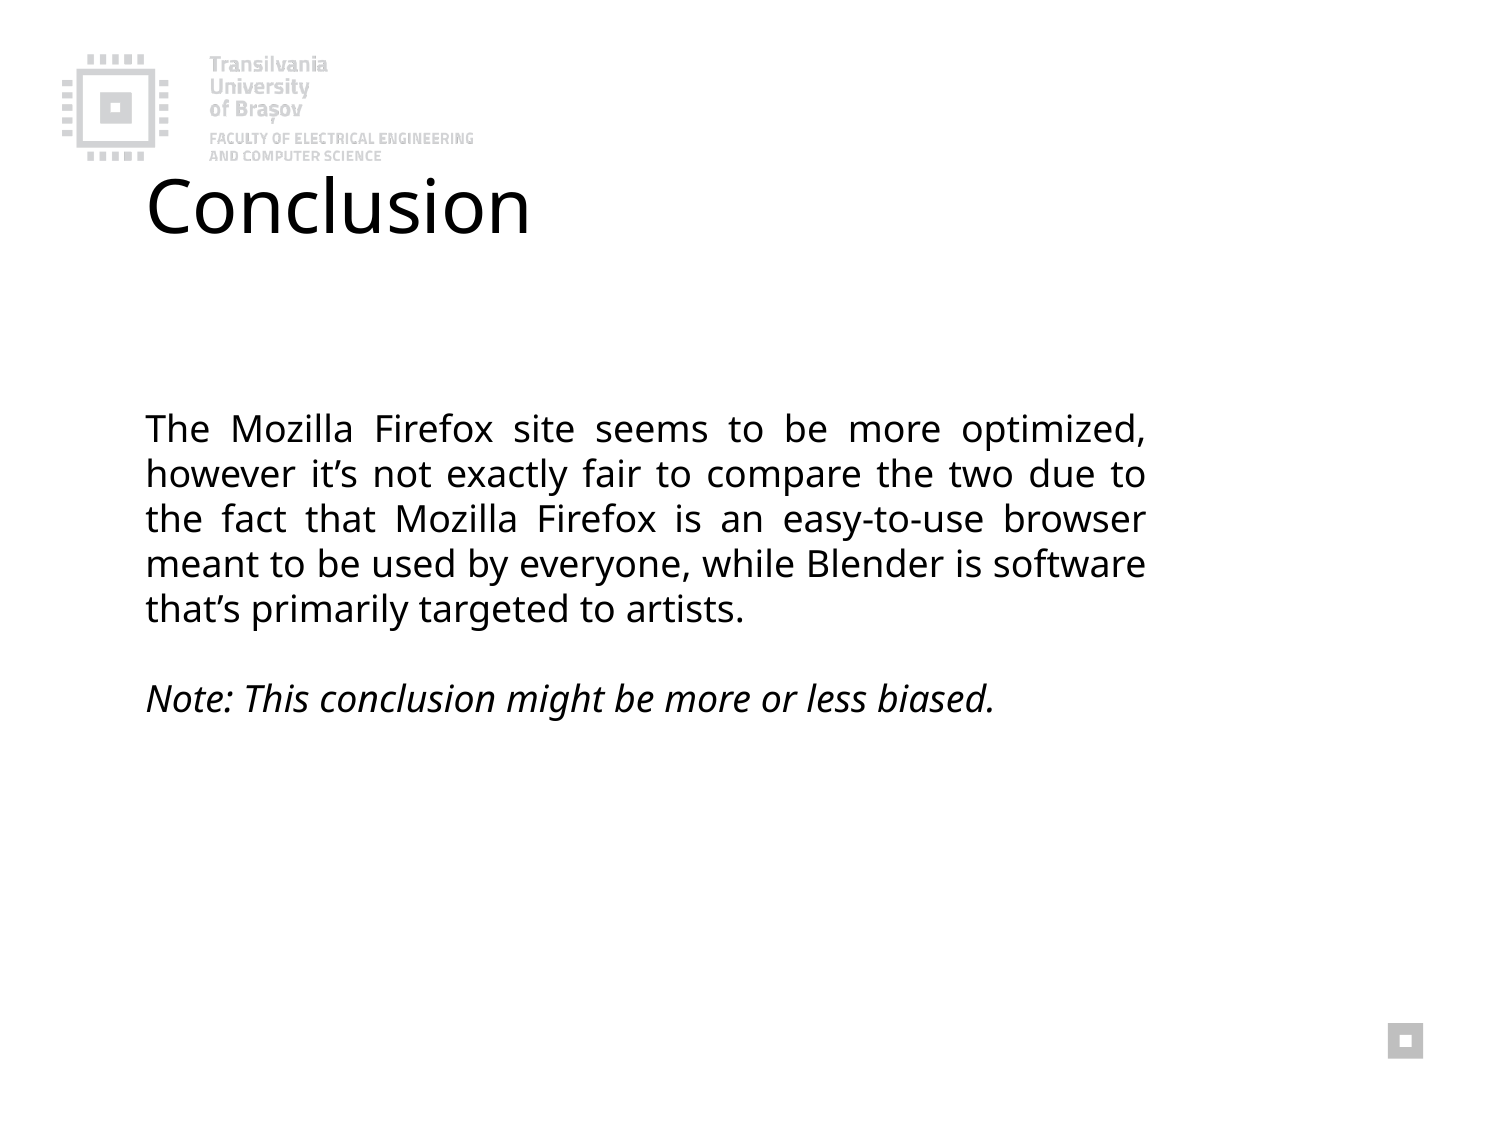

Conclusion
The Mozilla Firefox site seems to be more optimized, however it’s not exactly fair to compare the two due to the fact that Mozilla Firefox is an easy-to-use browser meant to be used by everyone, while Blender is software that’s primarily targeted to artists.
Note: This conclusion might be more or less biased.